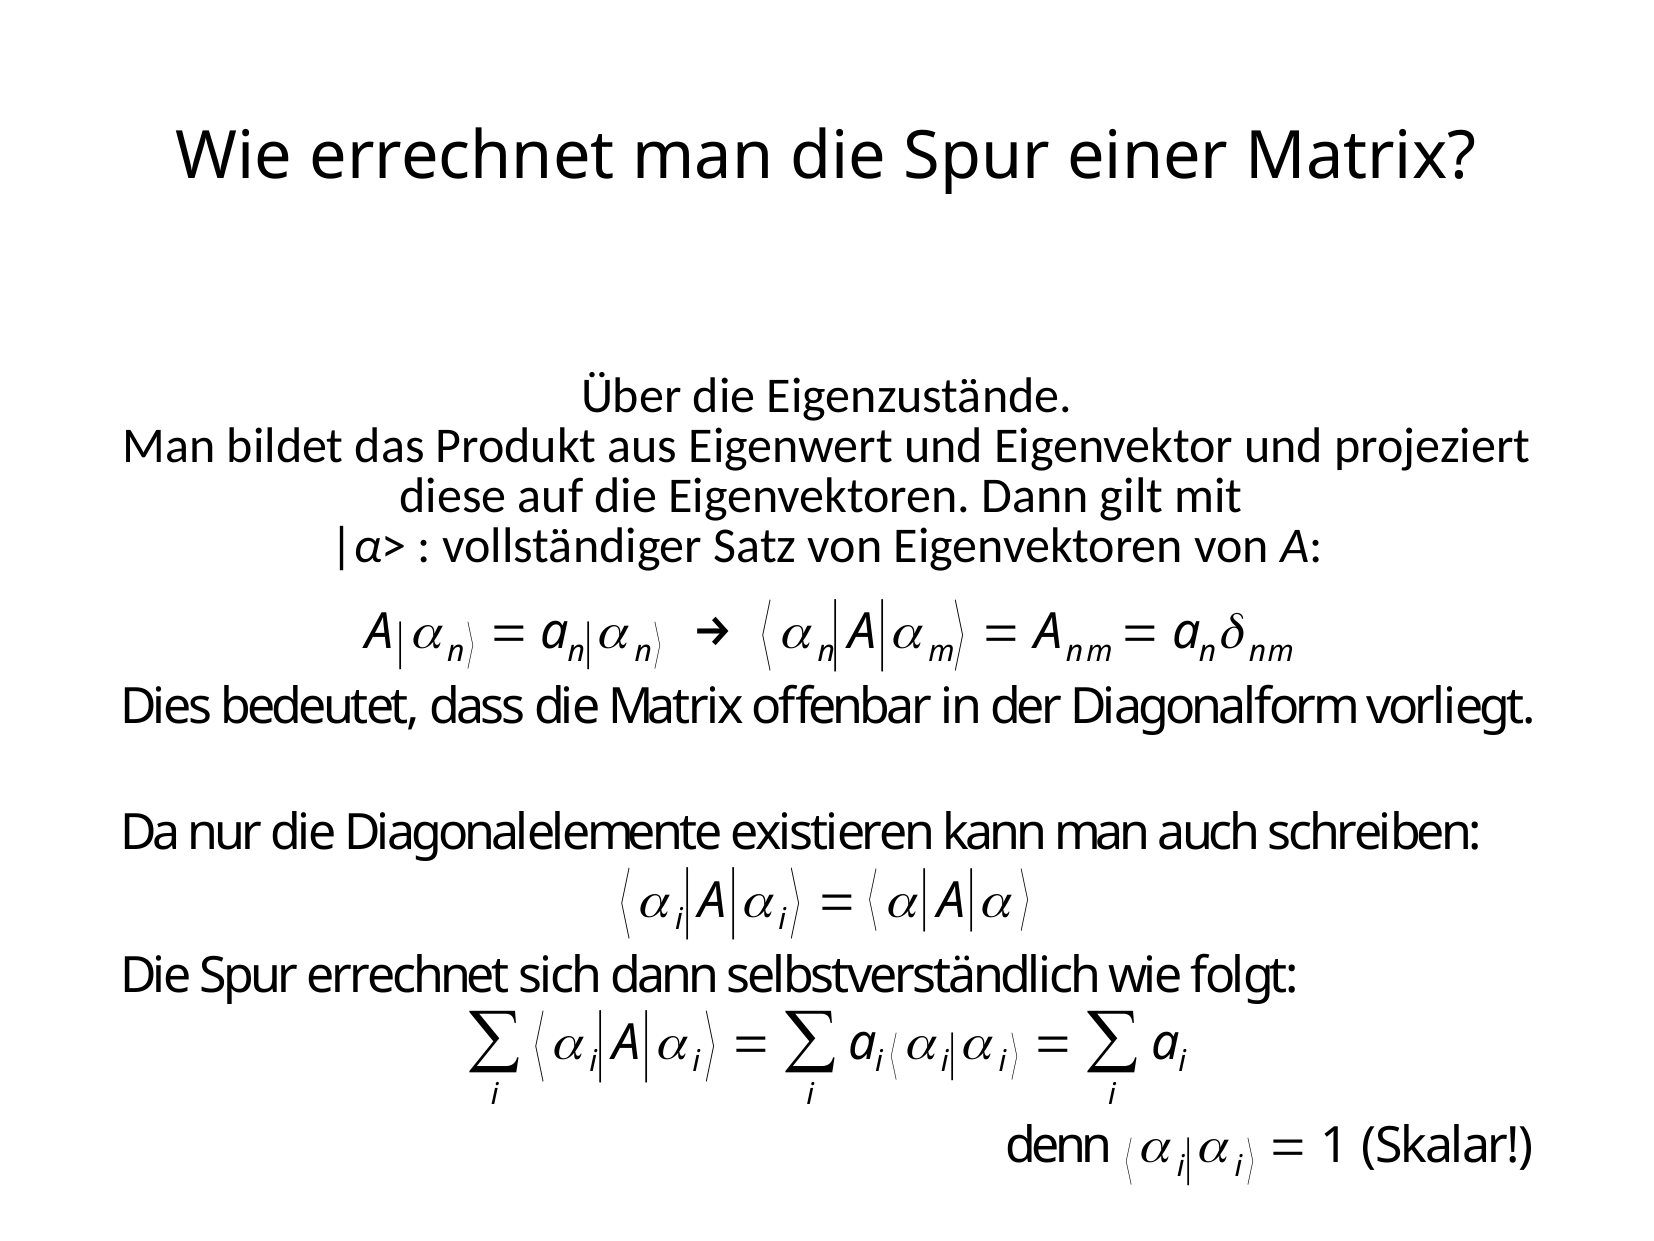

# Wie errechnet man die Spur einer Matrix?
Über die Eigenzustände.
Man bildet das Produkt aus Eigenwert und Eigenvektor und projeziert diese auf die Eigenvektoren. Dann gilt mit
|α> : vollständiger Satz von Eigenvektoren von A: